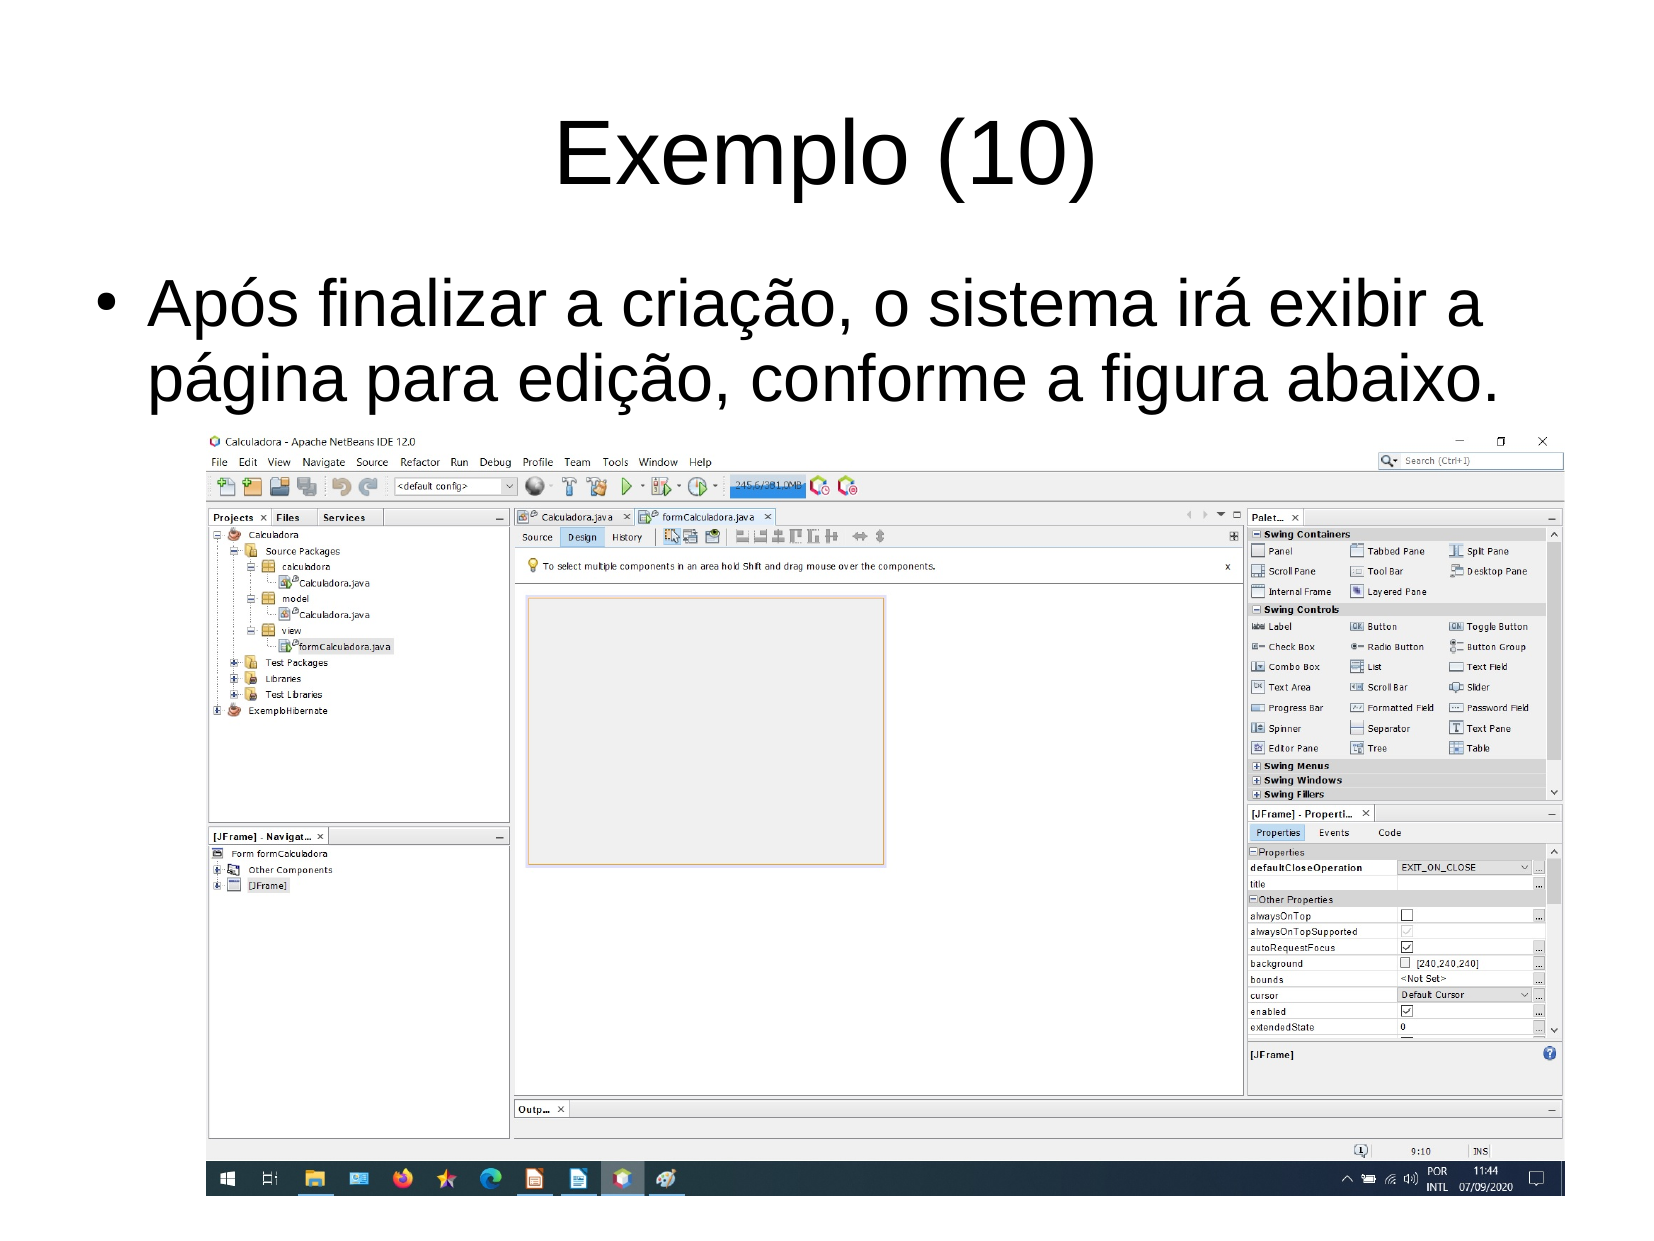

# Exemplo (10)
Após finalizar a criação, o sistema irá exibir a página para edição, conforme a figura abaixo.